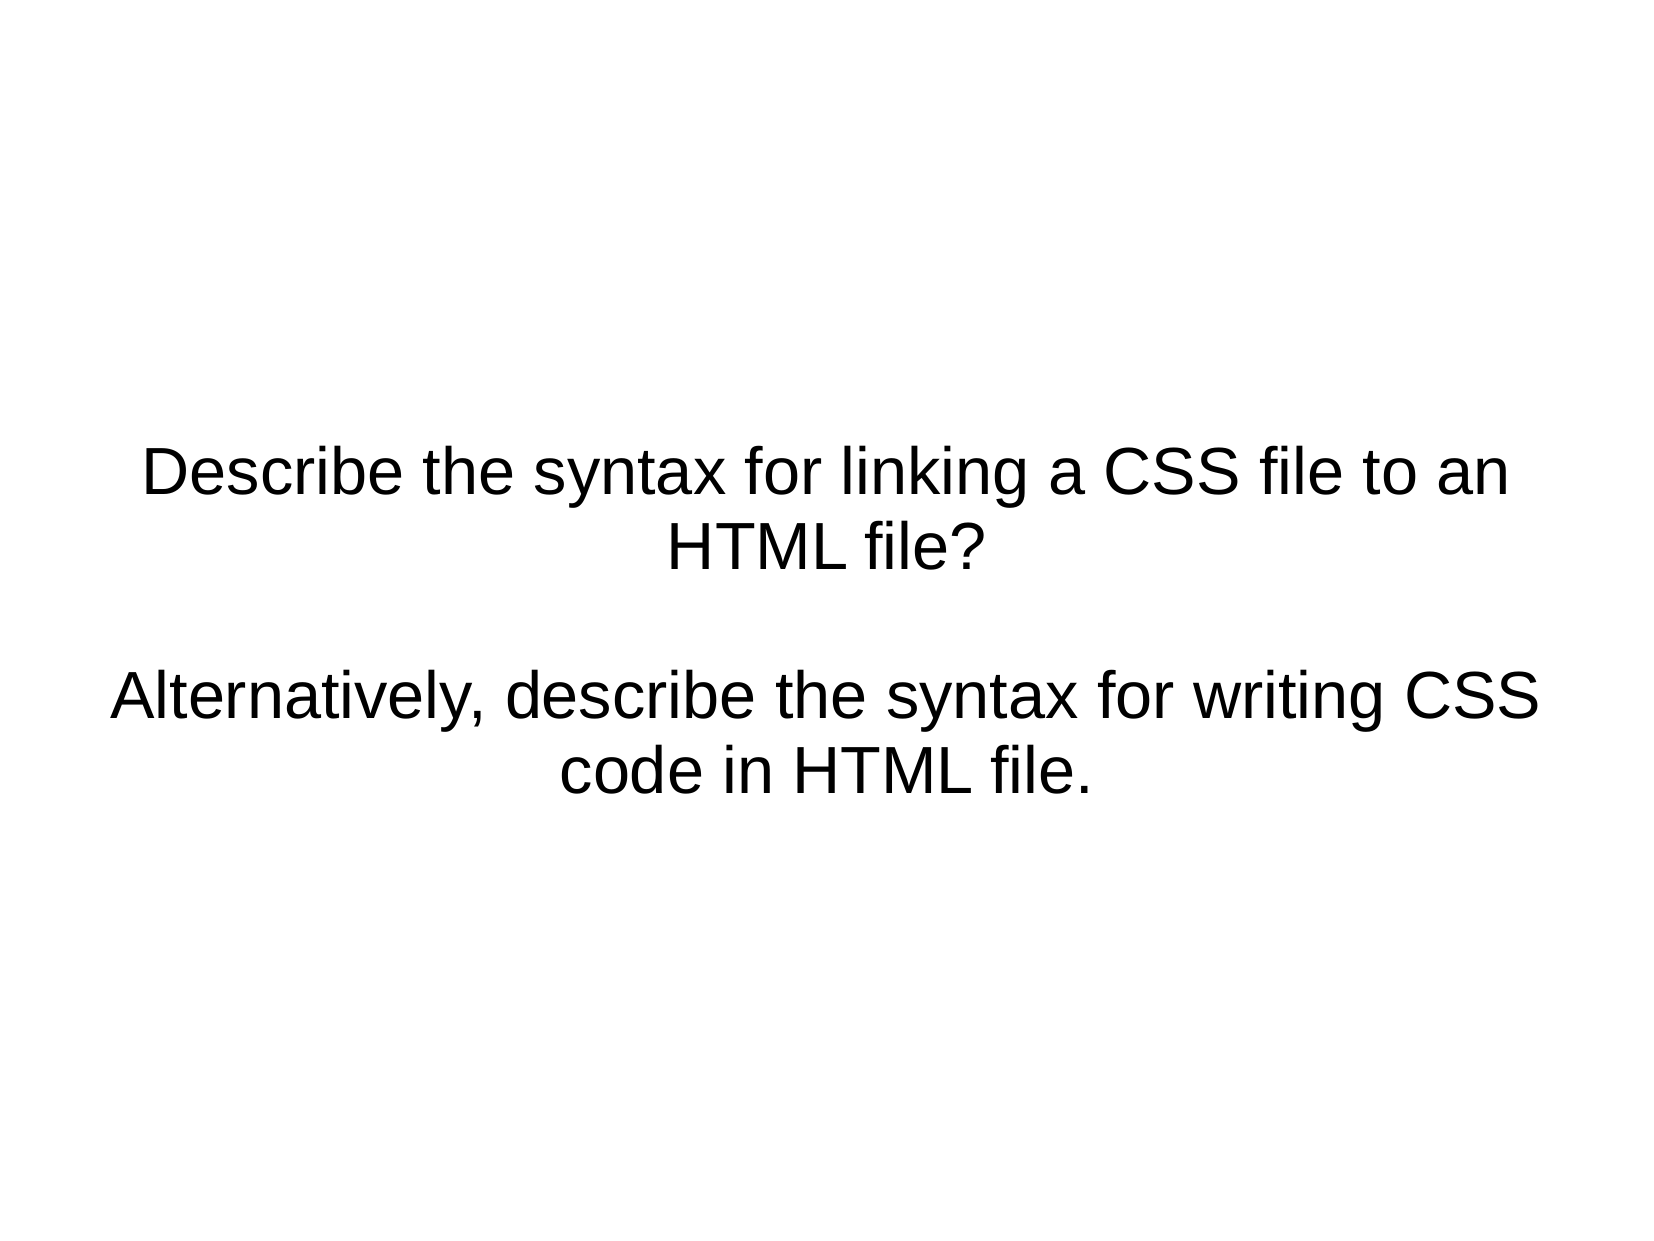

# Describe the syntax for linking a CSS file to an HTML file?
Alternatively, describe the syntax for writing CSS code in HTML file.